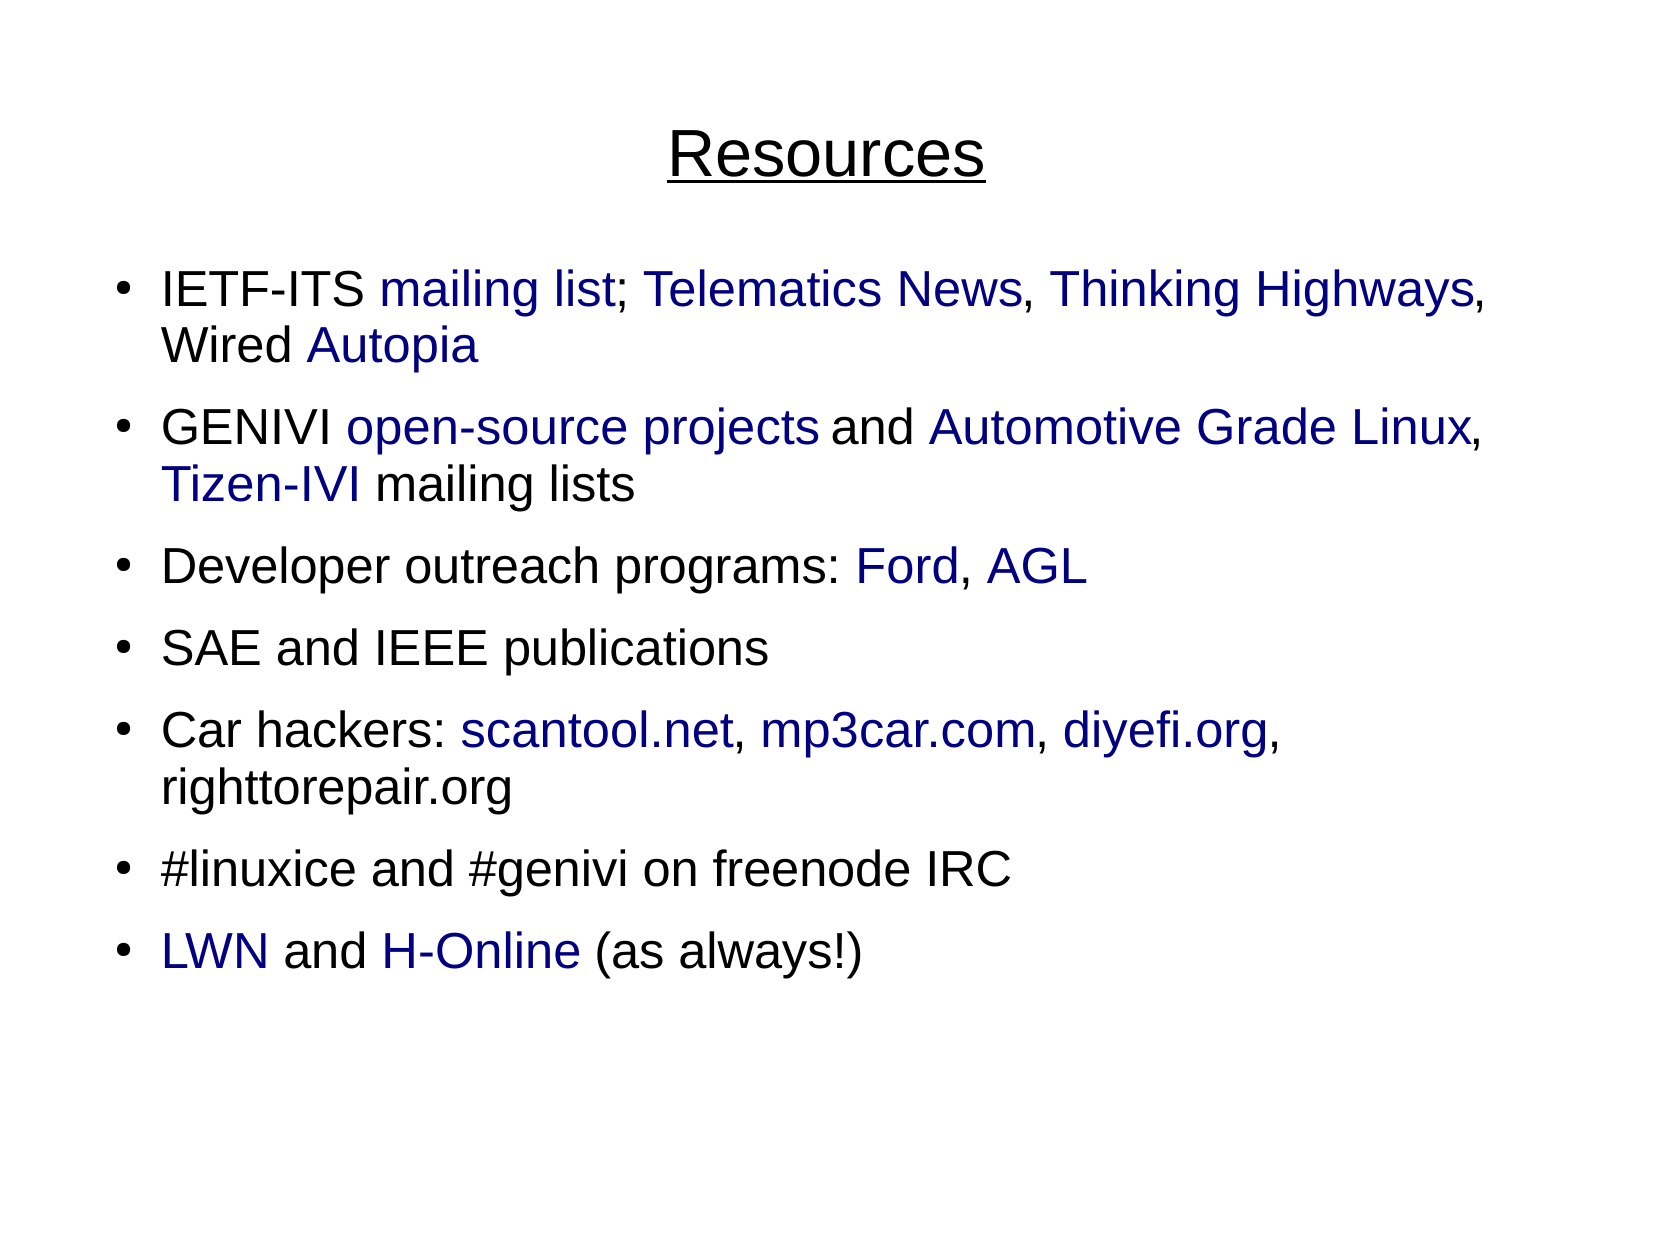

# Resources
IETF-ITS mailing list; Telematics News, Thinking Highways, Wired Autopia
GENIVI open-source projects and Automotive Grade Linux, Tizen-IVI mailing lists
Developer outreach programs: Ford, AGL
SAE and IEEE publications
Car hackers: scantool.net, mp3car.com, diyefi.org, righttorepair.org
#linuxice and #genivi on freenode IRC
LWN and H-Online (as always!)